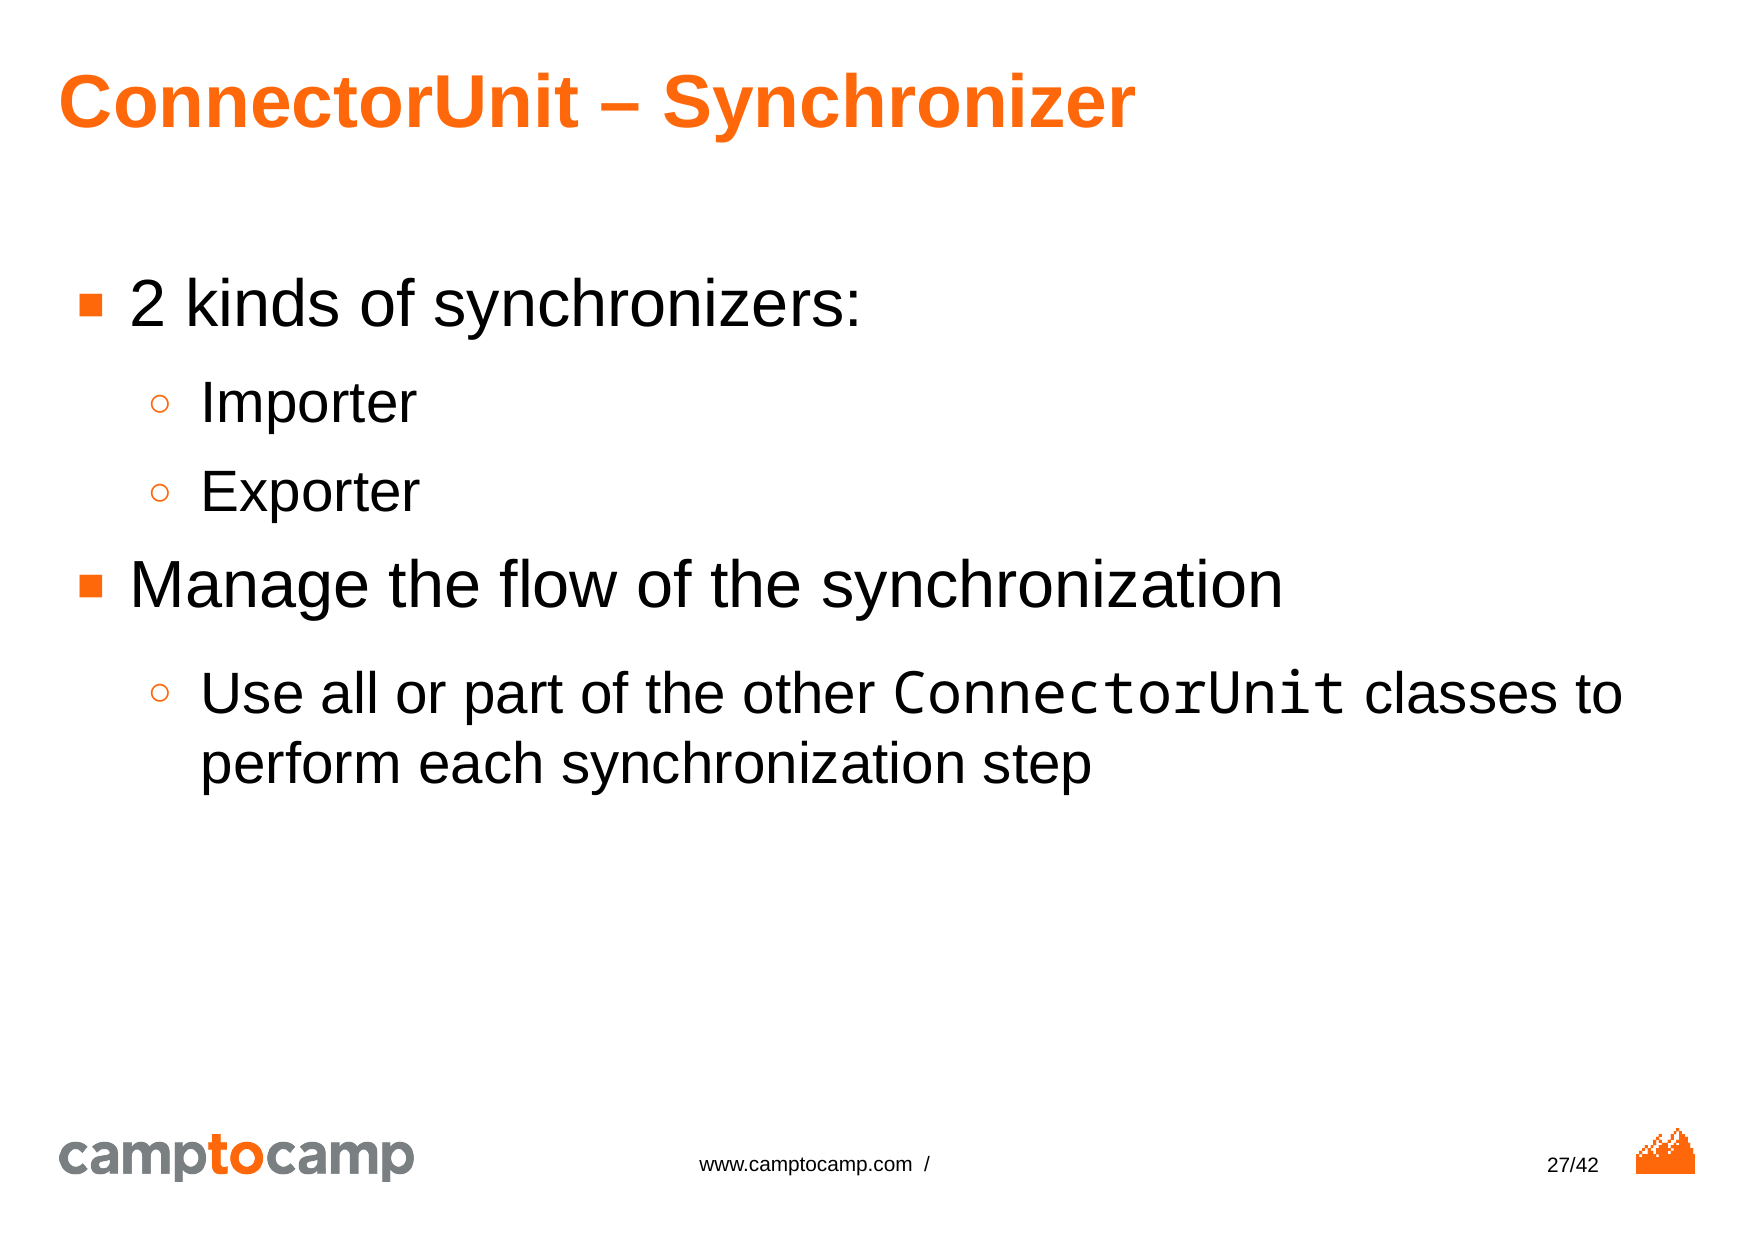

# ConnectorUnit – Synchronizer
2 kinds of synchronizers:
Importer
Exporter
Manage the flow of the synchronization
Use all or part of the other ConnectorUnit classes to perform each synchronization step